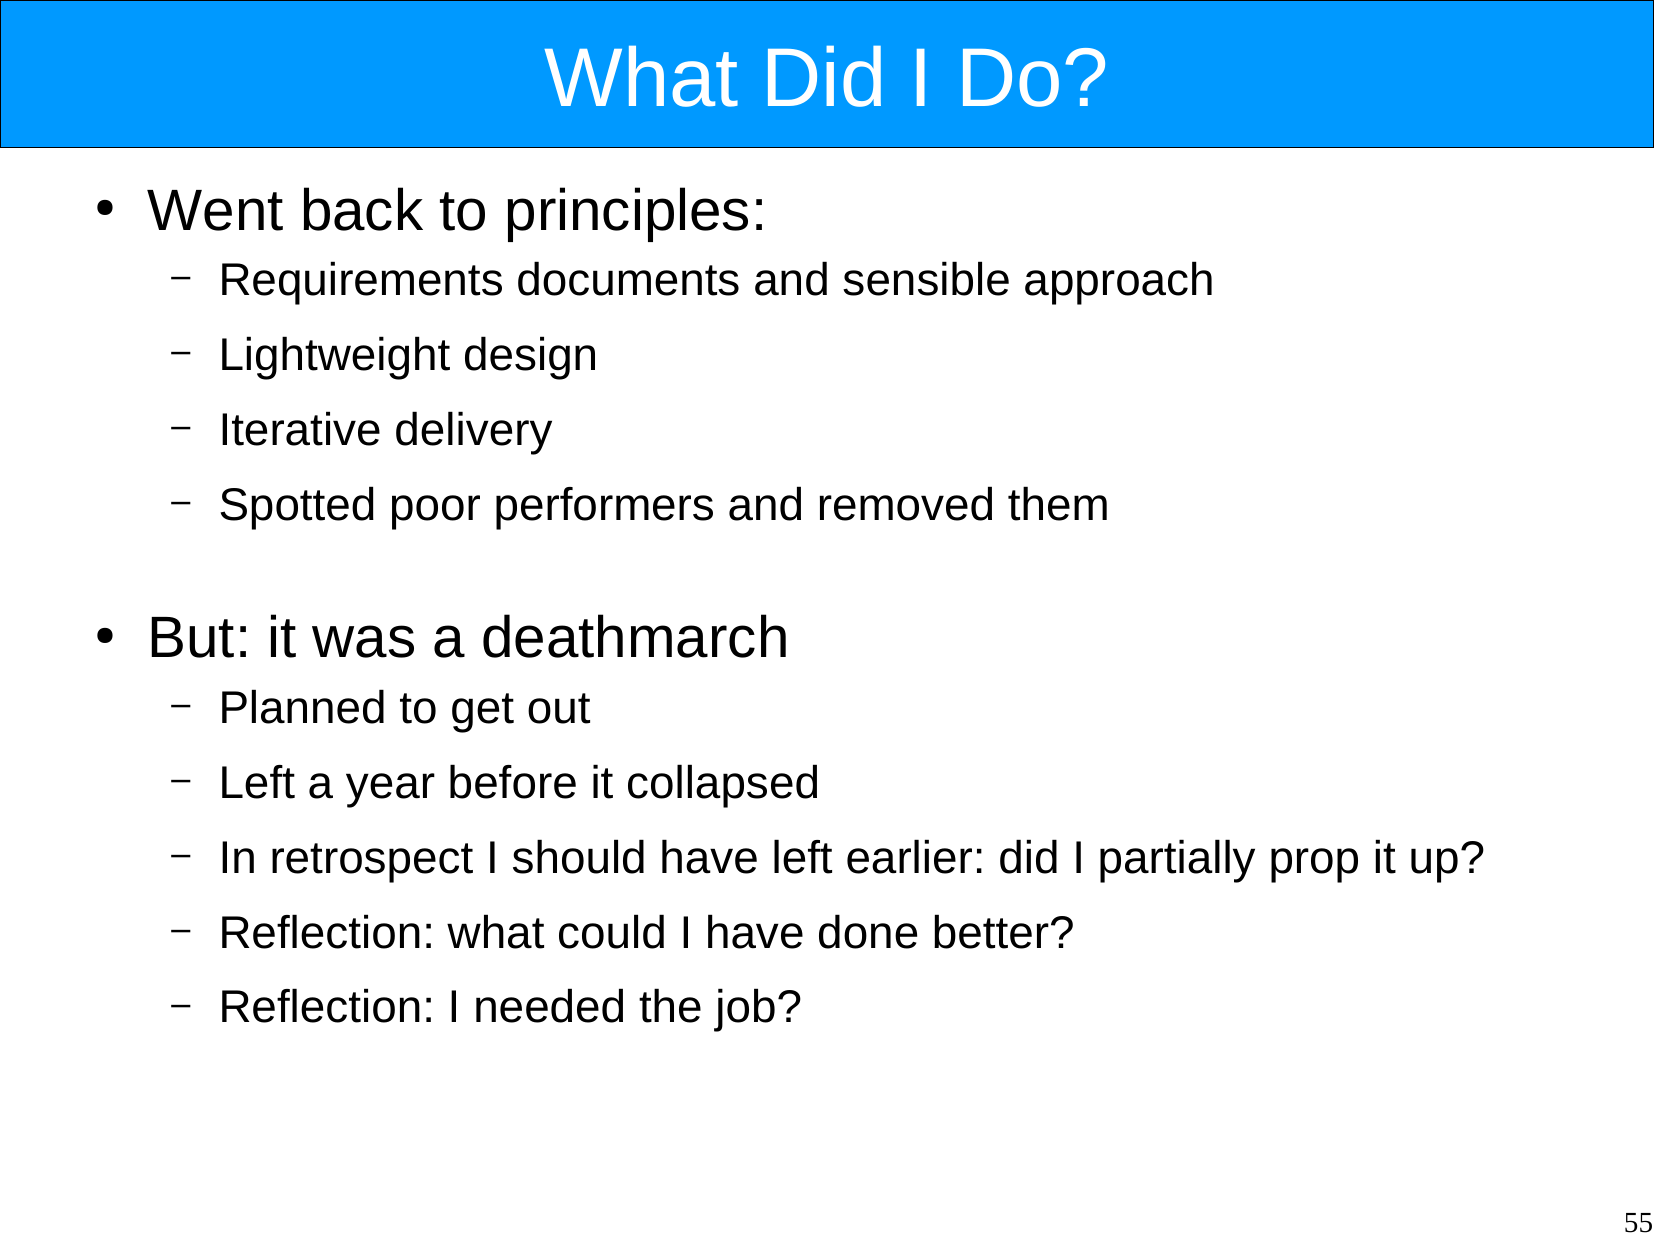

# What Did I Do?
Went back to principles:
Requirements documents and sensible approach
Lightweight design
Iterative delivery
Spotted poor performers and removed them
But: it was a deathmarch
Planned to get out
Left a year before it collapsed
In retrospect I should have left earlier: did I partially prop it up?
Reflection: what could I have done better?
Reflection: I needed the job?
55